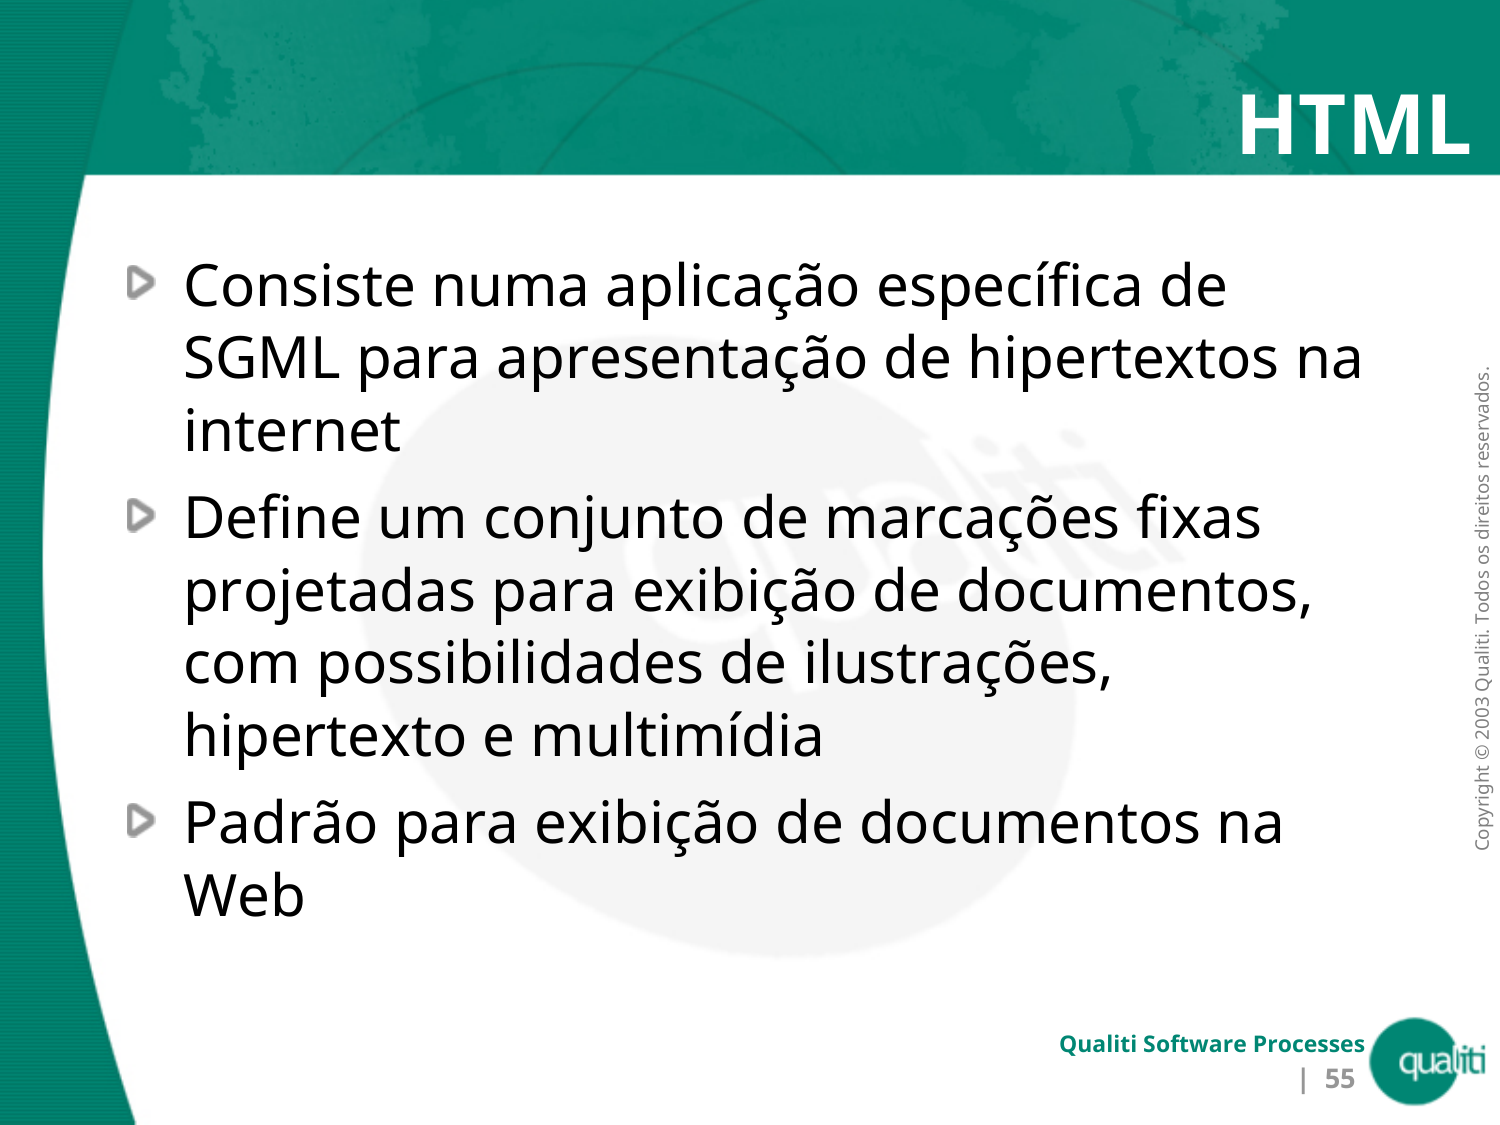

# HTML
Consiste numa aplicação específica de SGML para apresentação de hipertextos na internet
Define um conjunto de marcações fixas projetadas para exibição de documentos, com possibilidades de ilustrações, hipertexto e multimídia
Padrão para exibição de documentos na Web